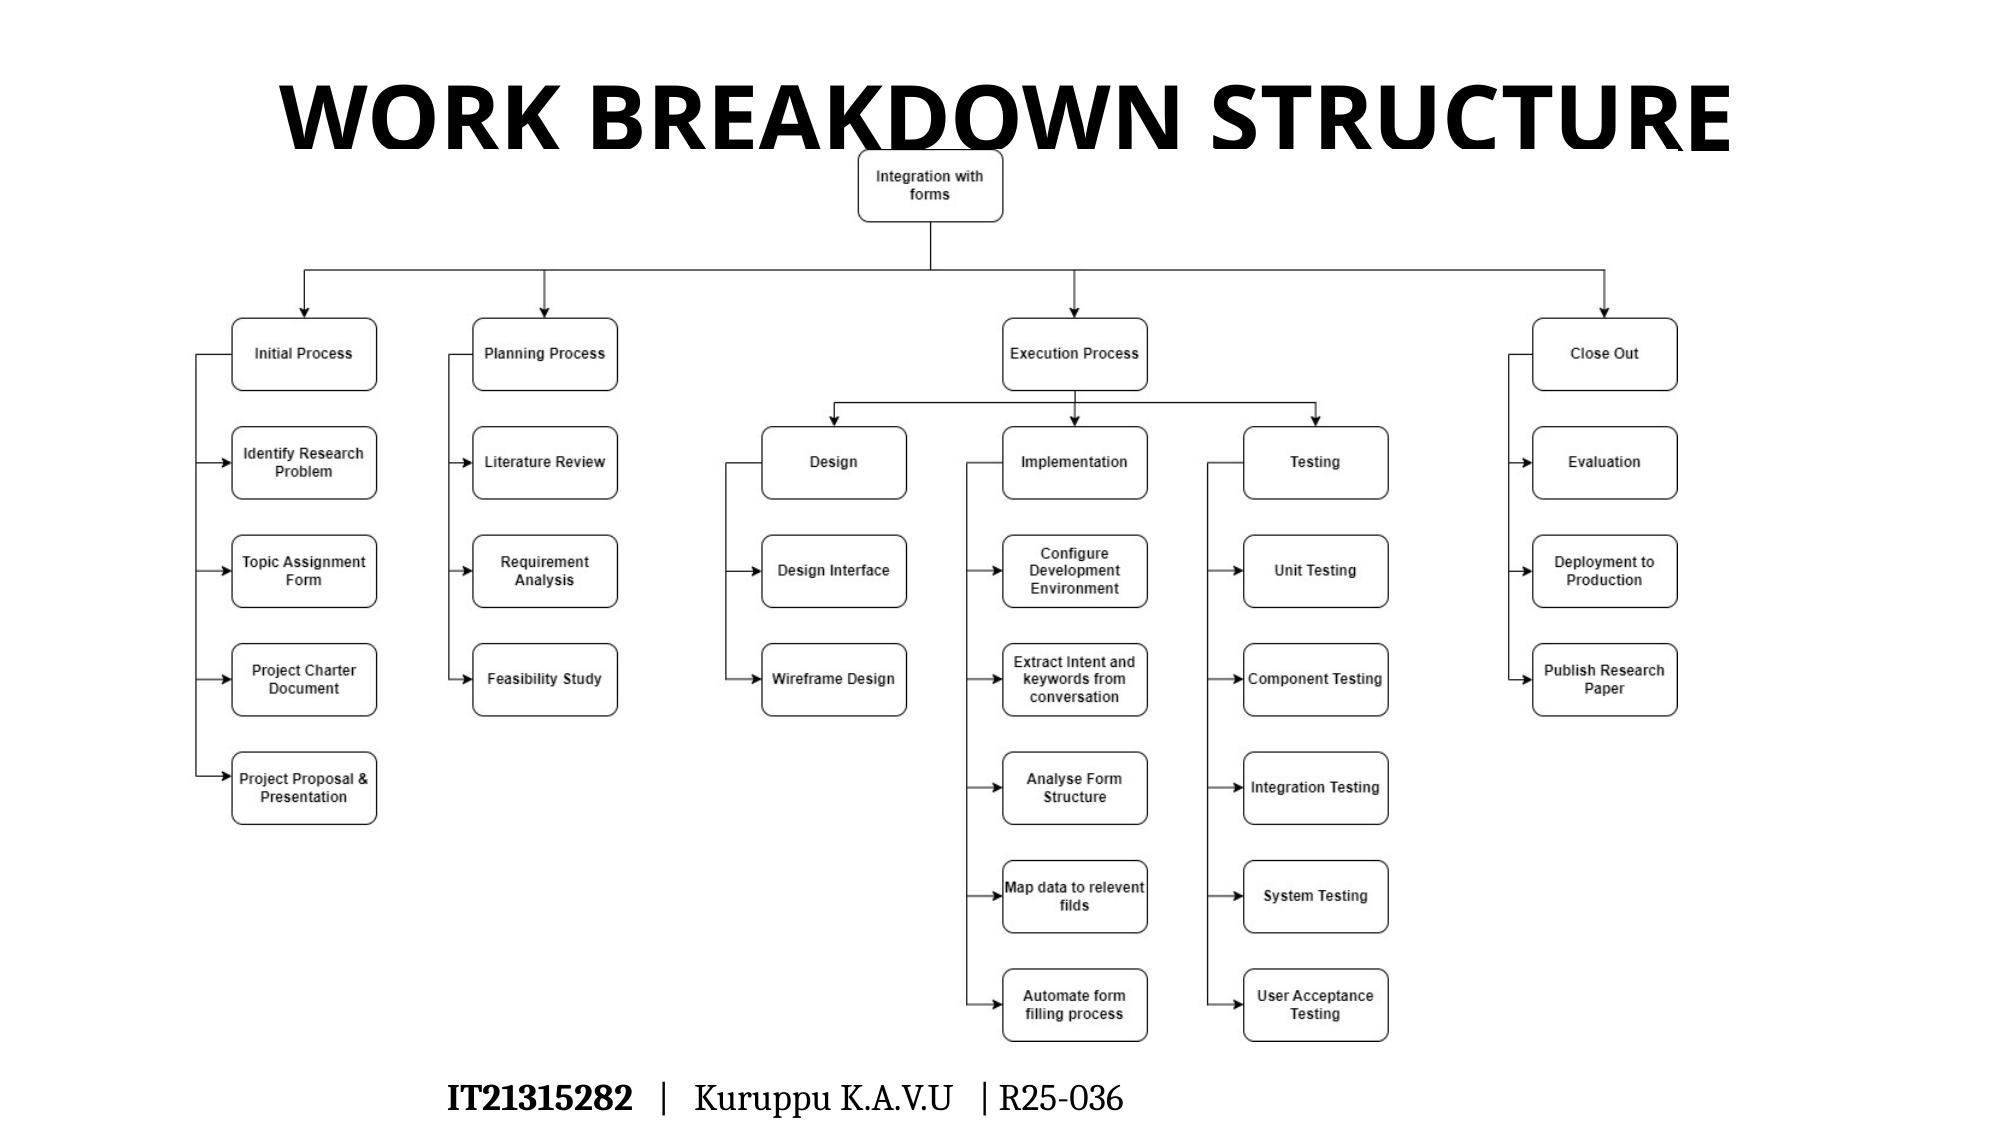

# WORK BREAKDOWN STRUCTURE
IT21315282 | Kuruppu K.A.V.U | R25-036